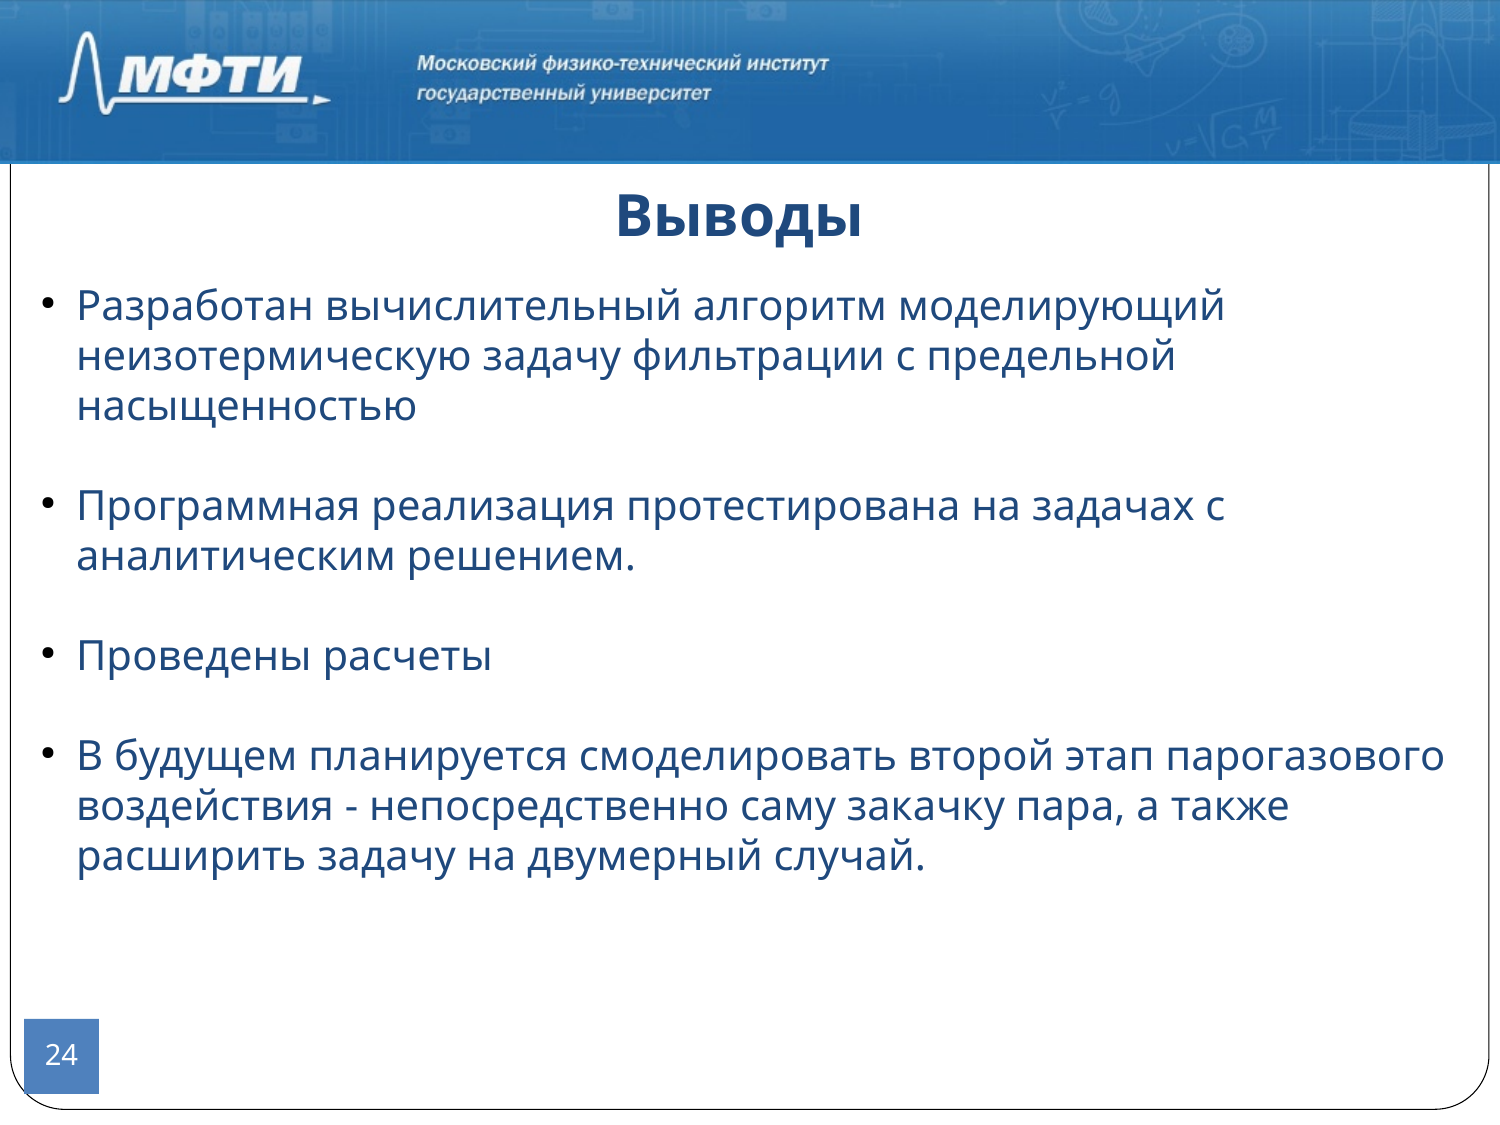

Выводы
Разработан вычислительный алгоритм моделирующий неизотермическую задачу фильтрации с предельной насыщенностью
Программная реализация протестирована на задачах с аналитическим решением.
Проведены расчеты
В будущем планируется смоделировать второй этап парогазового воздействия - непосредственно саму закачку пара, а также расширить задачу на двумерный случай.